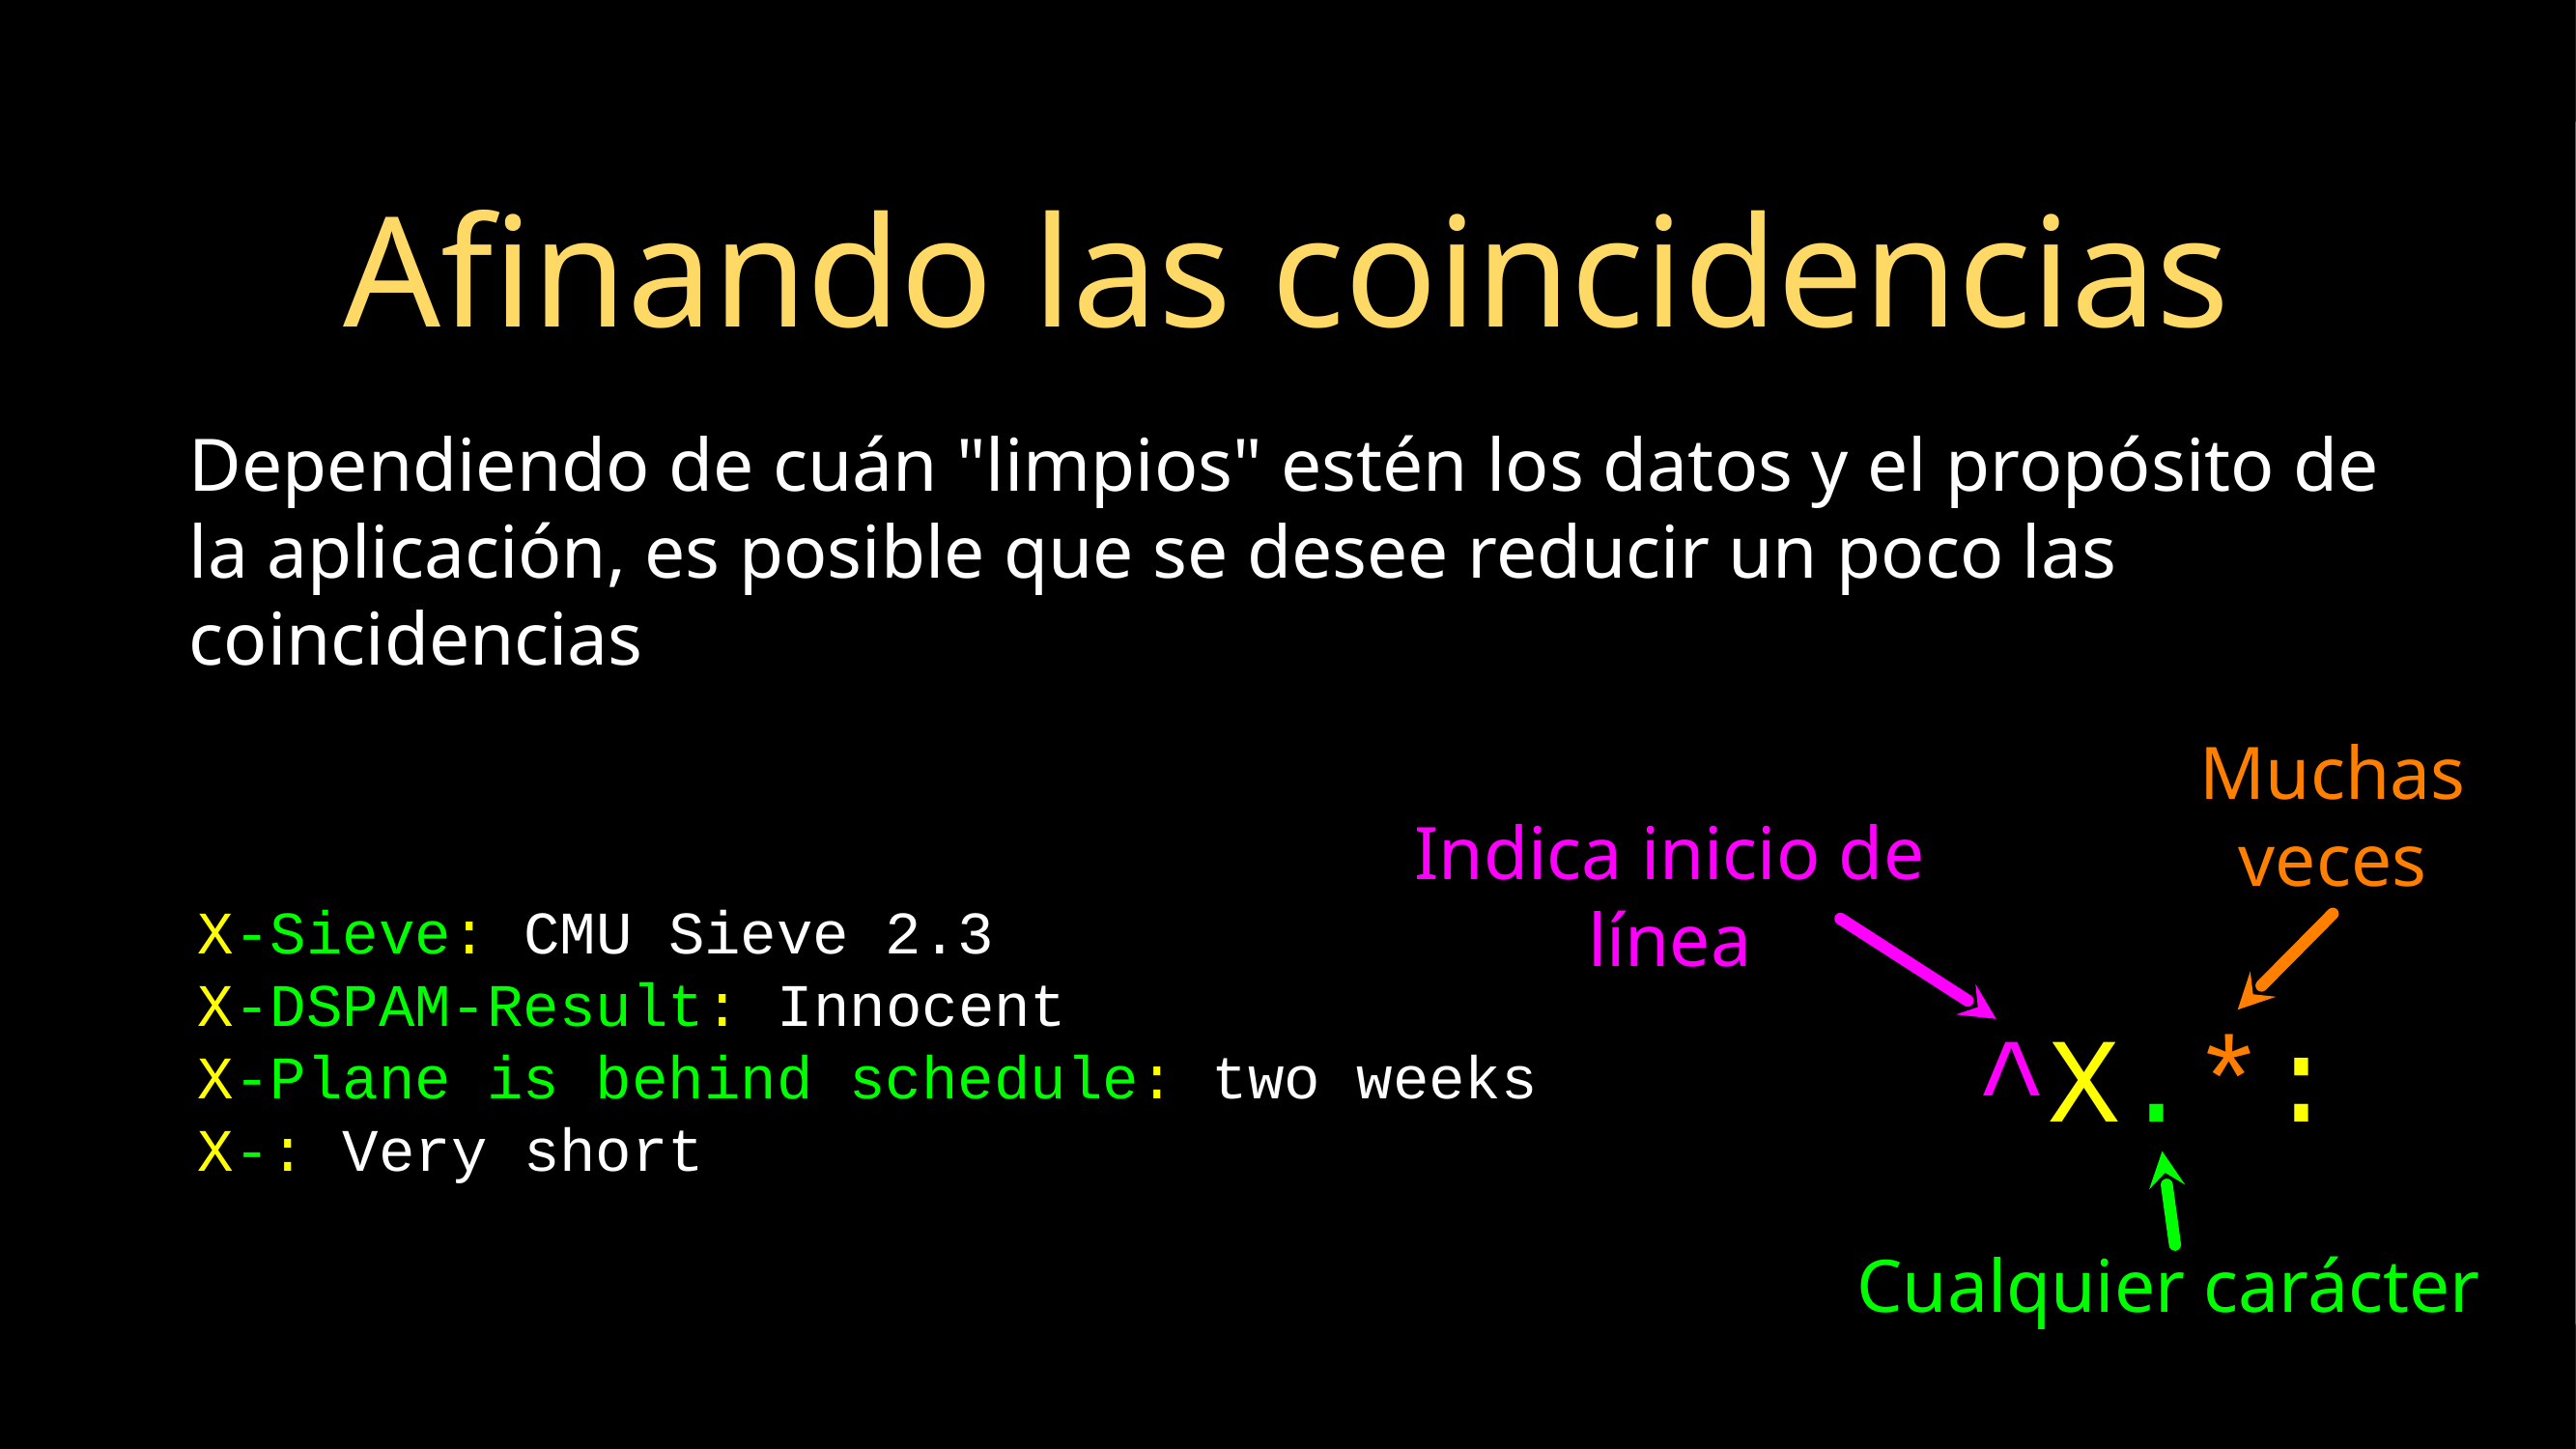

# Afinando las coincidencias
Dependiendo de cuán "limpios" estén los datos y el propósito de la aplicación, es posible que se desee reducir un poco las coincidencias
Muchas veces
Indica inicio de línea
X-Sieve: CMU Sieve 2.3
X-DSPAM-Result: Innocent
X-Plane is behind schedule: two weeks
X-: Very short
^X.*:
Cualquier carácter